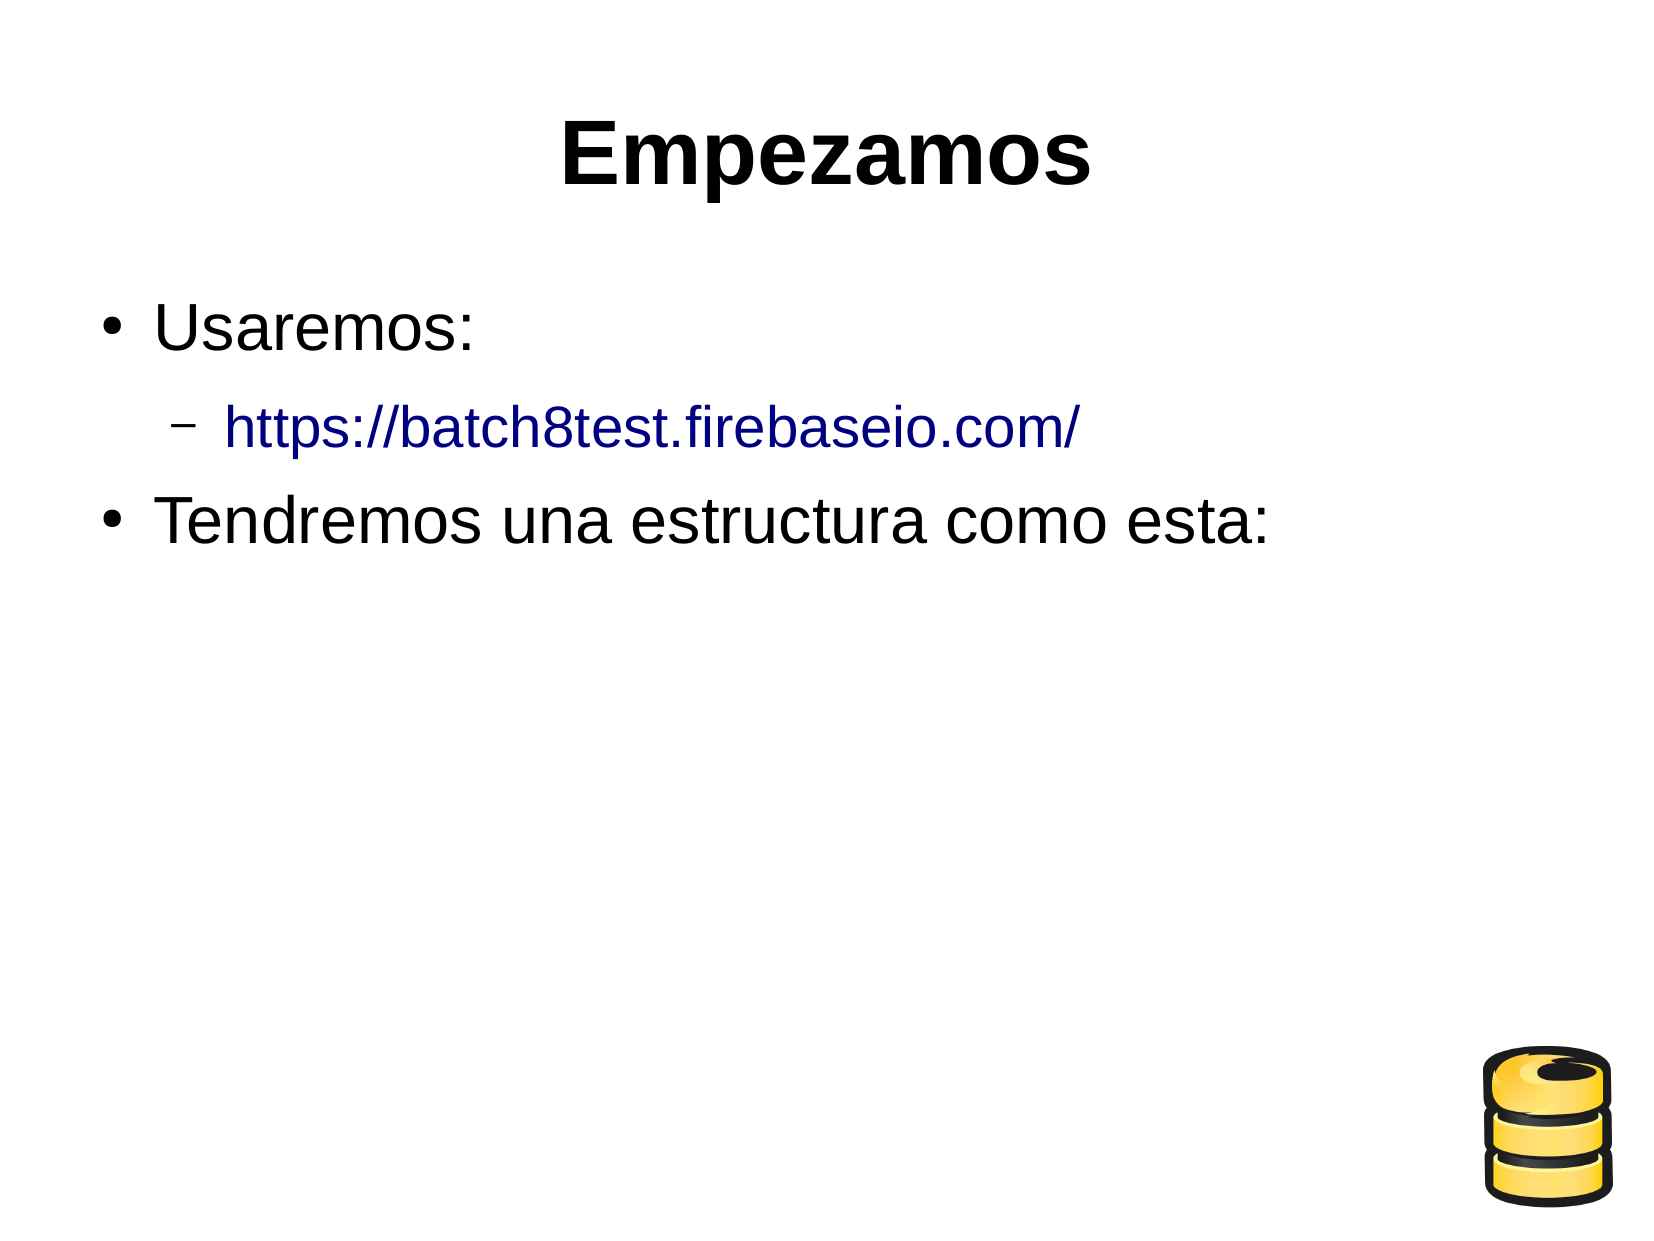

# Empezamos
Usaremos:
https://batch8test.firebaseio.com/
Tendremos una estructura como esta: